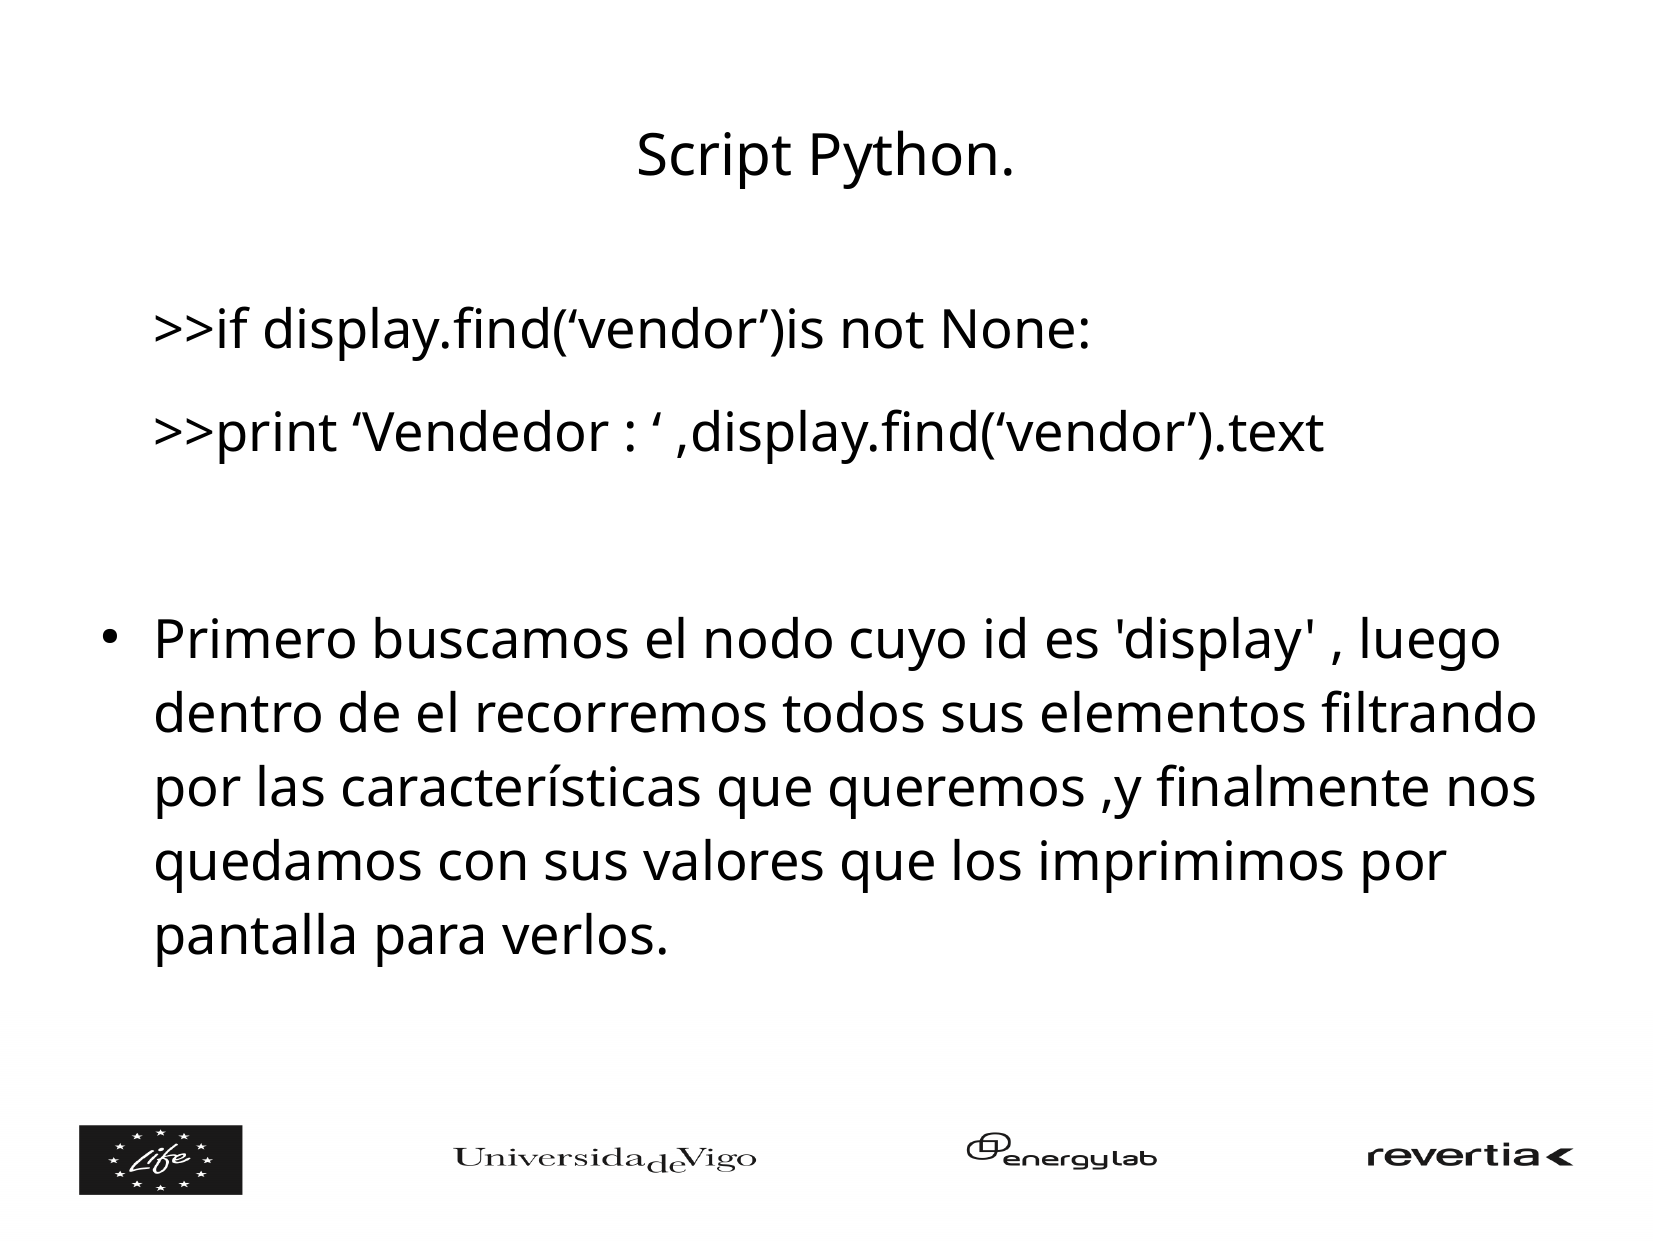

# Script Python.
>>if display.find(‘vendor’)is not None:
>>print ‘Vendedor : ‘ ,display.find(‘vendor’).text
Primero buscamos el nodo cuyo id es 'display' , luego dentro de el recorremos todos sus elementos filtrando por las características que queremos ,y finalmente nos quedamos con sus valores que los imprimimos por pantalla para verlos.